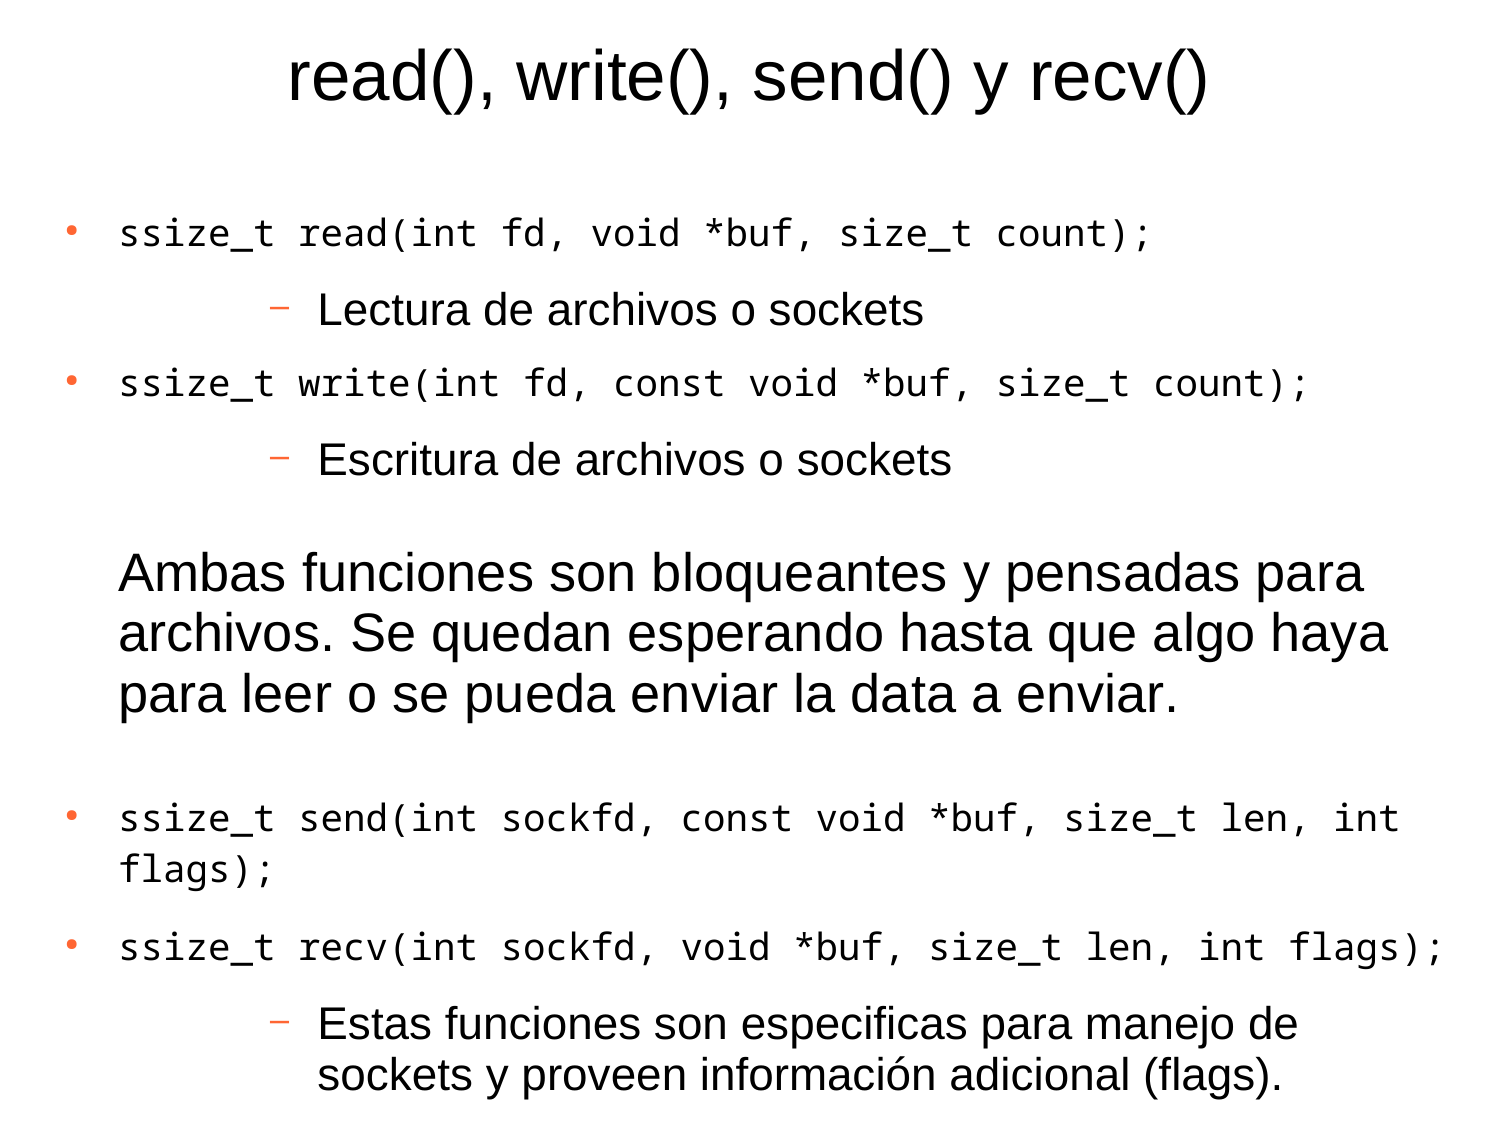

# read(), write(), send() y recv()
ssize_t read(int fd, void *buf, size_t count);
Lectura de archivos o sockets
ssize_t write(int fd, const void *buf, size_t count);
Escritura de archivos o sockets
Ambas funciones son bloqueantes y pensadas para archivos. Se quedan esperando hasta que algo haya para leer o se pueda enviar la data a enviar.
ssize_t send(int sockfd, const void *buf, size_t len, int flags);
ssize_t recv(int sockfd, void *buf, size_t len, int flags);
Estas funciones son especificas para manejo de sockets y proveen información adicional (flags).